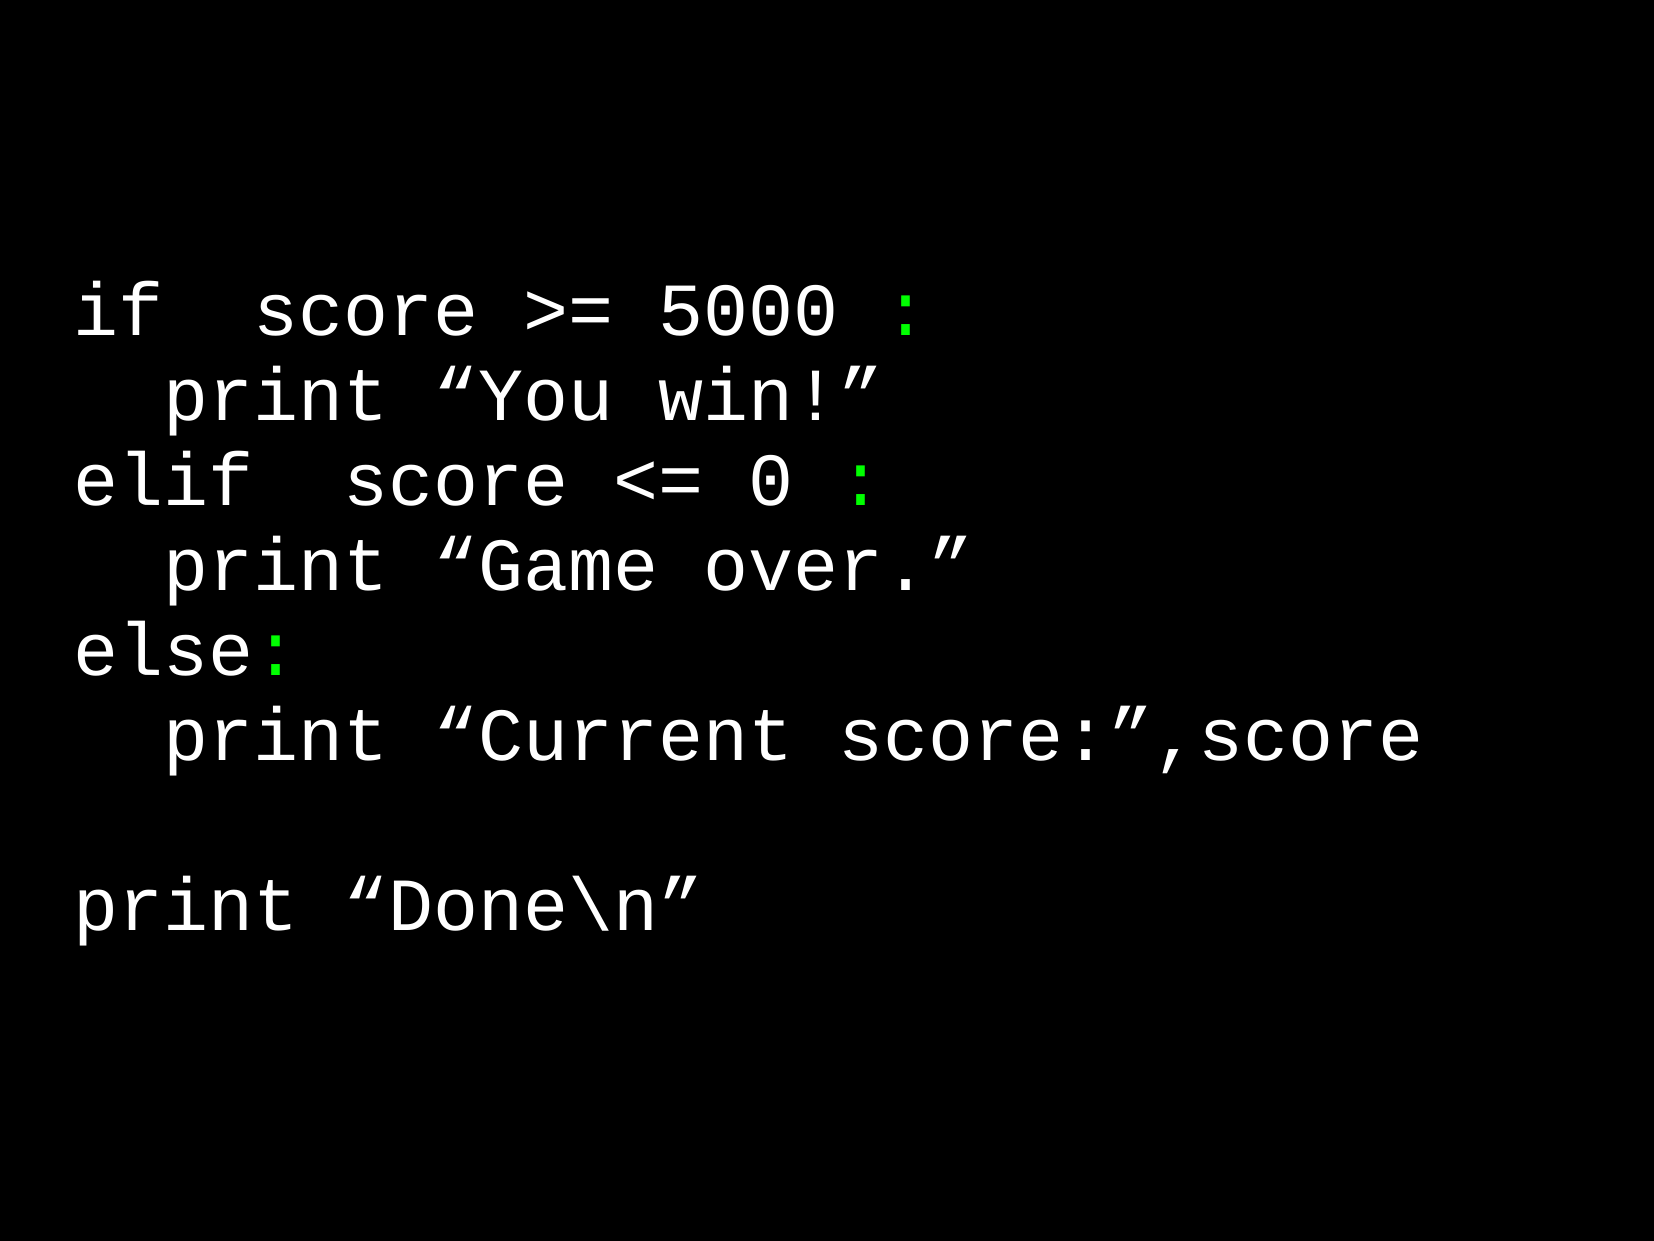

if score >= 5000 :
 print “You win!”
elif score <= 0 :
 print “Game over.”
else:
 print “Current score:”,score
print “Done\n”